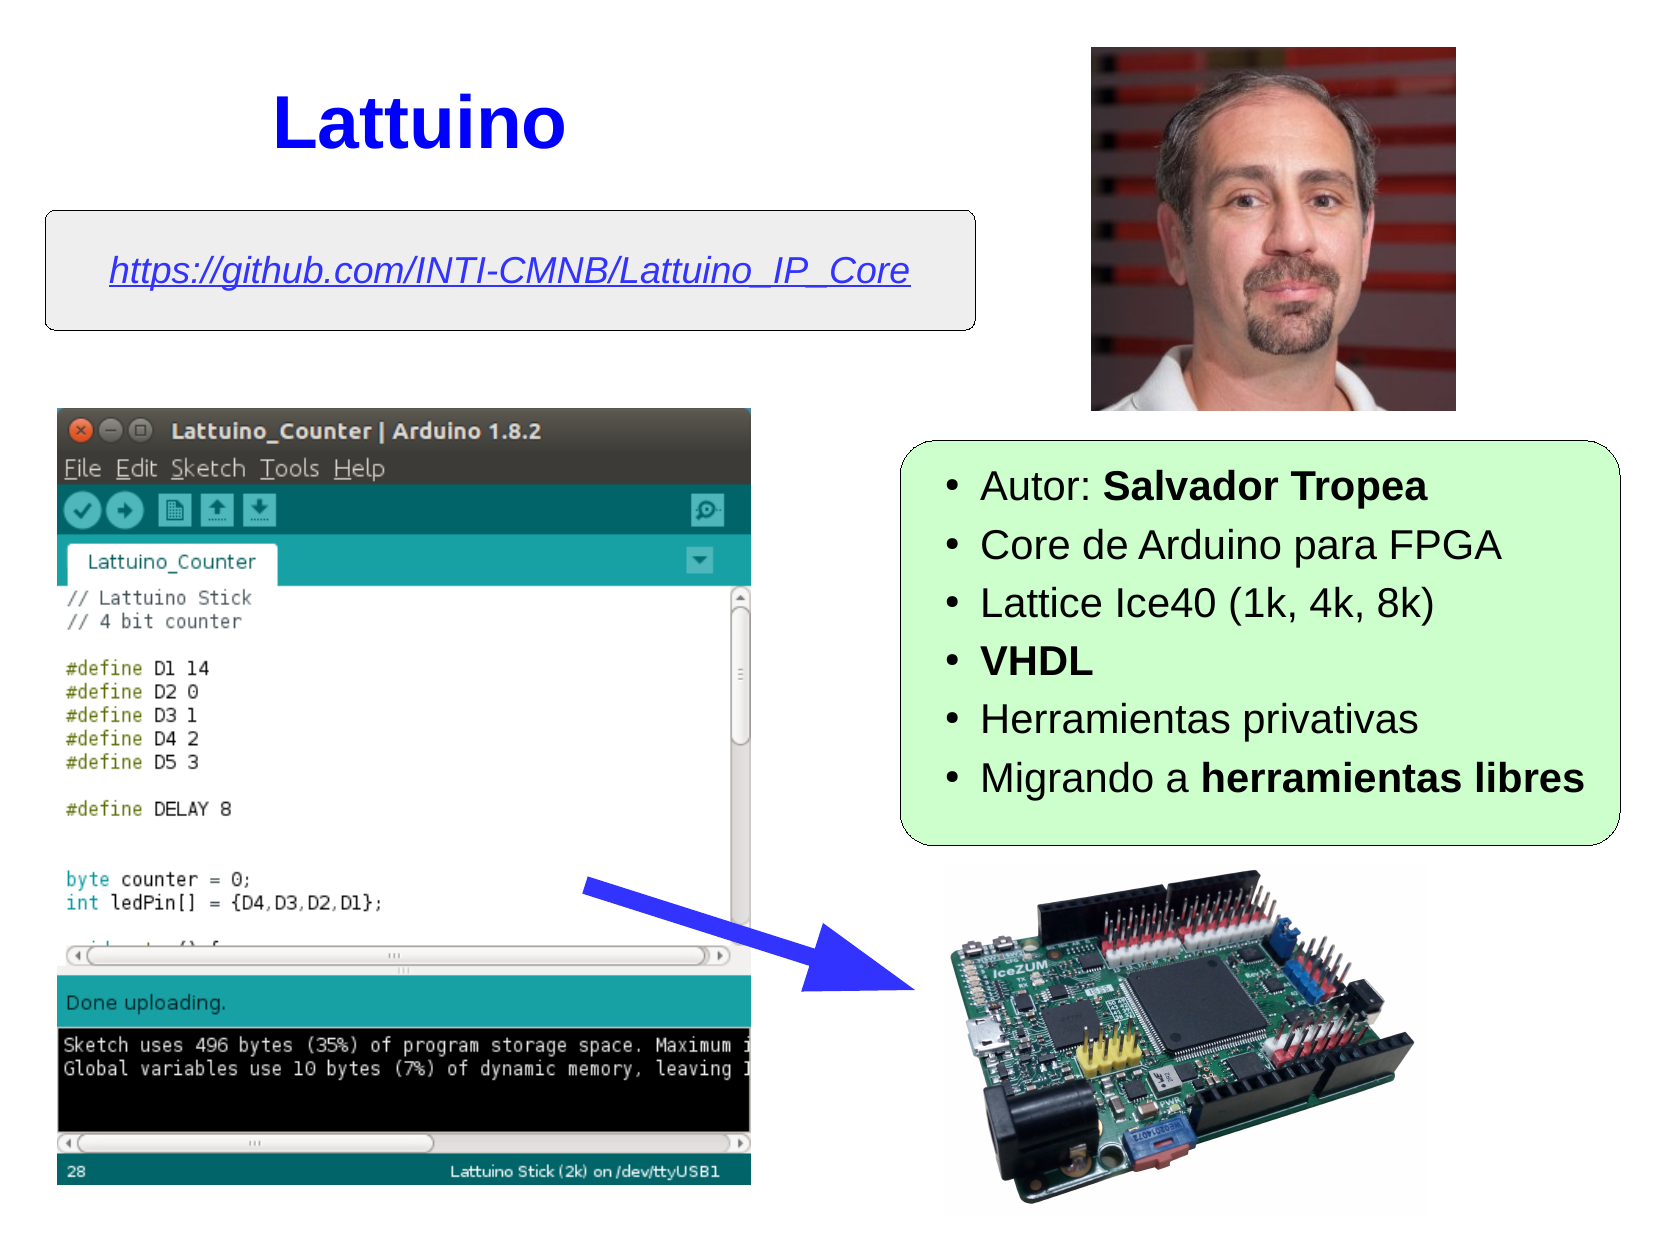

Lattuino
https://github.com/INTI-CMNB/Lattuino_IP_Core
Autor: Salvador Tropea
Core de Arduino para FPGA
Lattice Ice40 (1k, 4k, 8k)
VHDL
Herramientas privativas
Migrando a herramientas libres